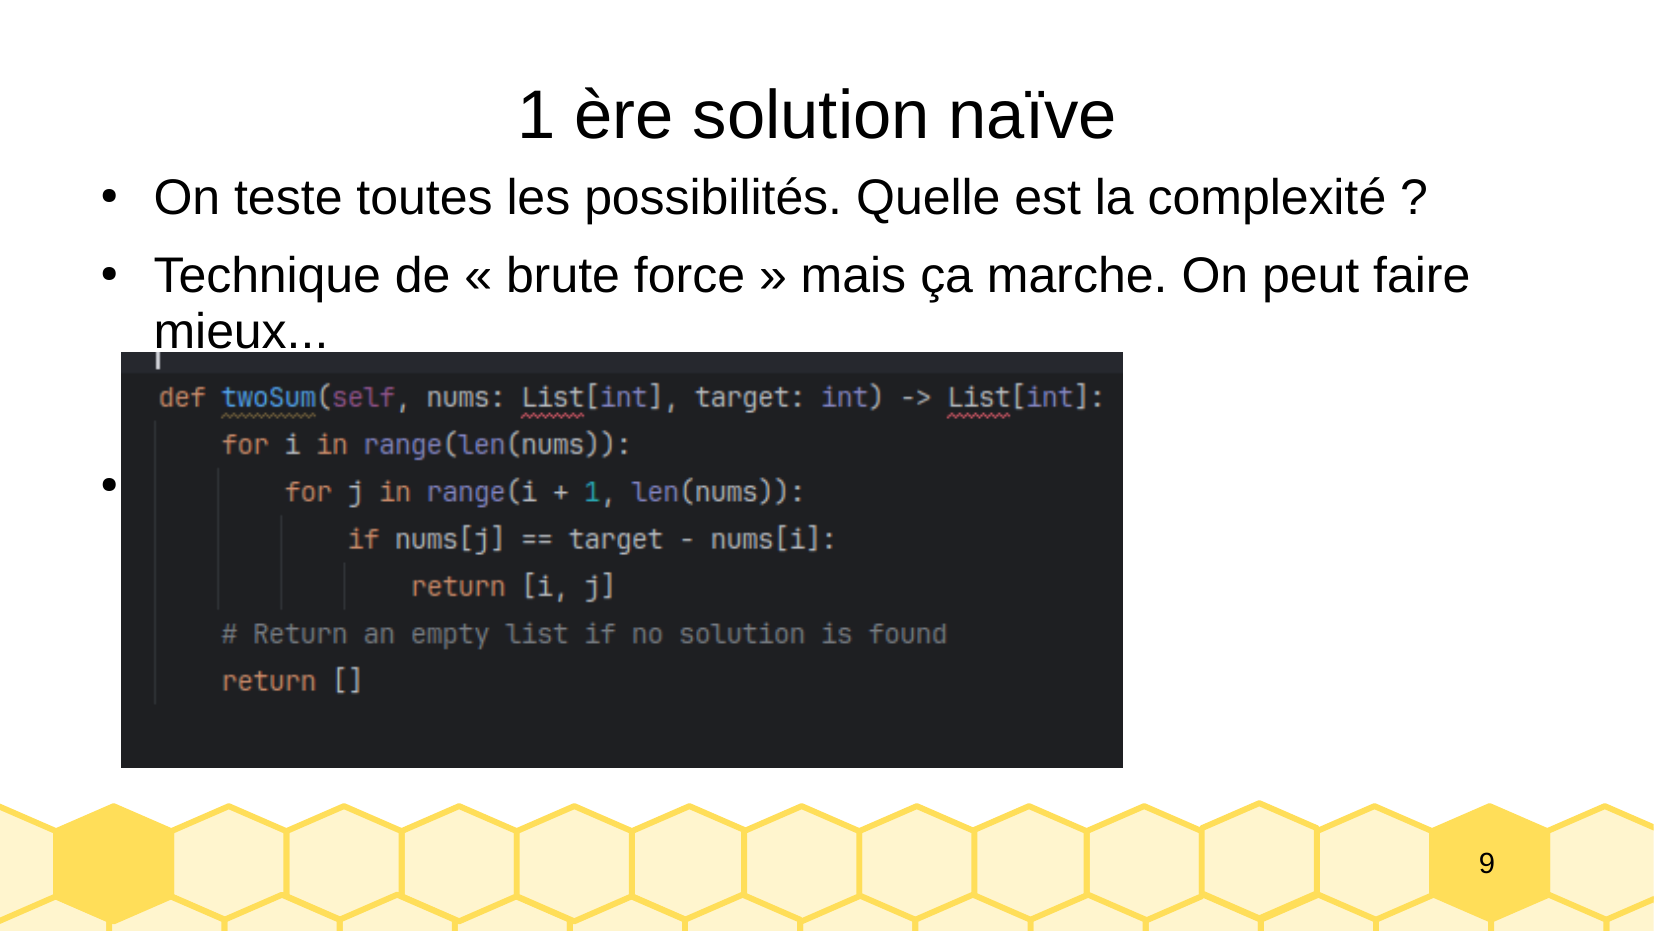

# 1 ère solution naïve
On teste toutes les possibilités. Quelle est la complexité ?
Technique de « brute force » mais ça marche. On peut faire mieux...